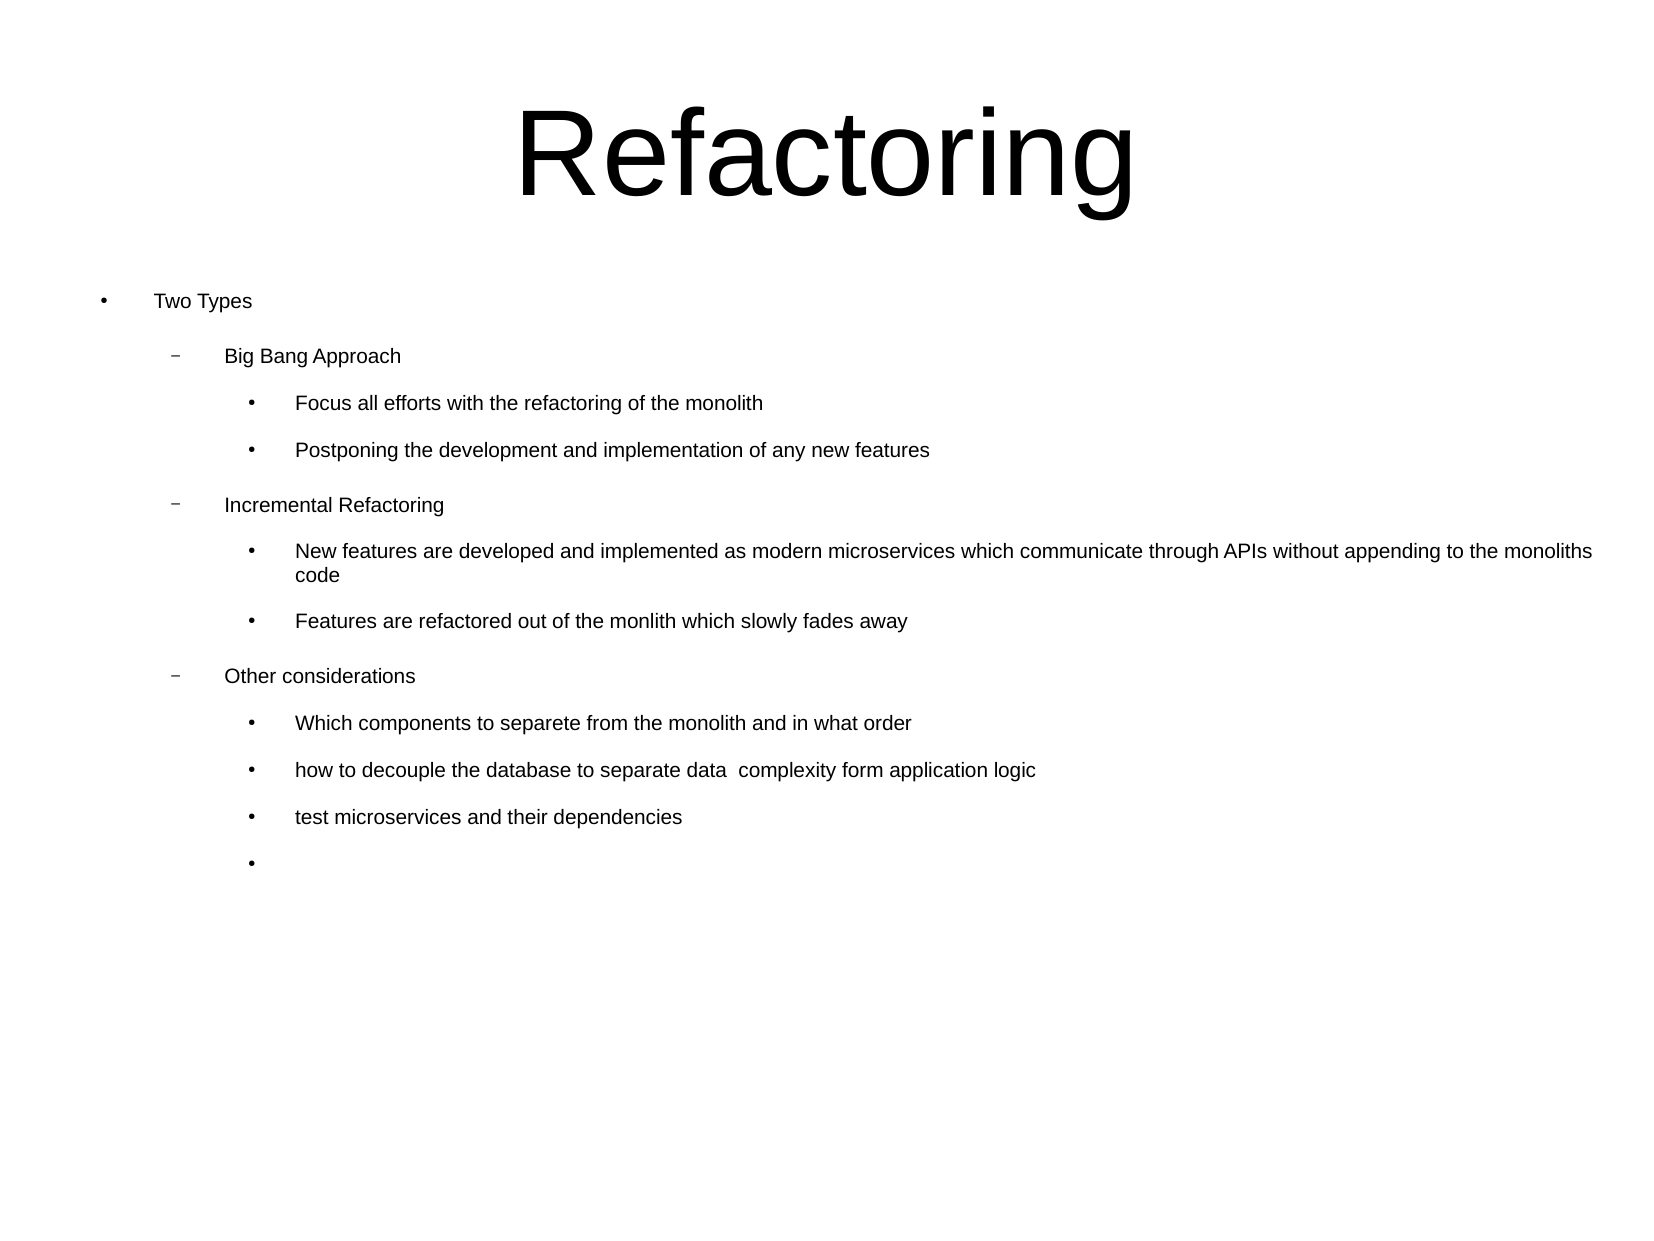

# Refactoring
Two Types
Big Bang Approach
Focus all efforts with the refactoring of the monolith
Postponing the development and implementation of any new features
Incremental Refactoring
New features are developed and implemented as modern microservices which communicate through APIs without appending to the monoliths code
Features are refactored out of the monlith which slowly fades away
Other considerations
Which components to separete from the monolith and in what order
how to decouple the database to separate data complexity form application logic
test microservices and their dependencies